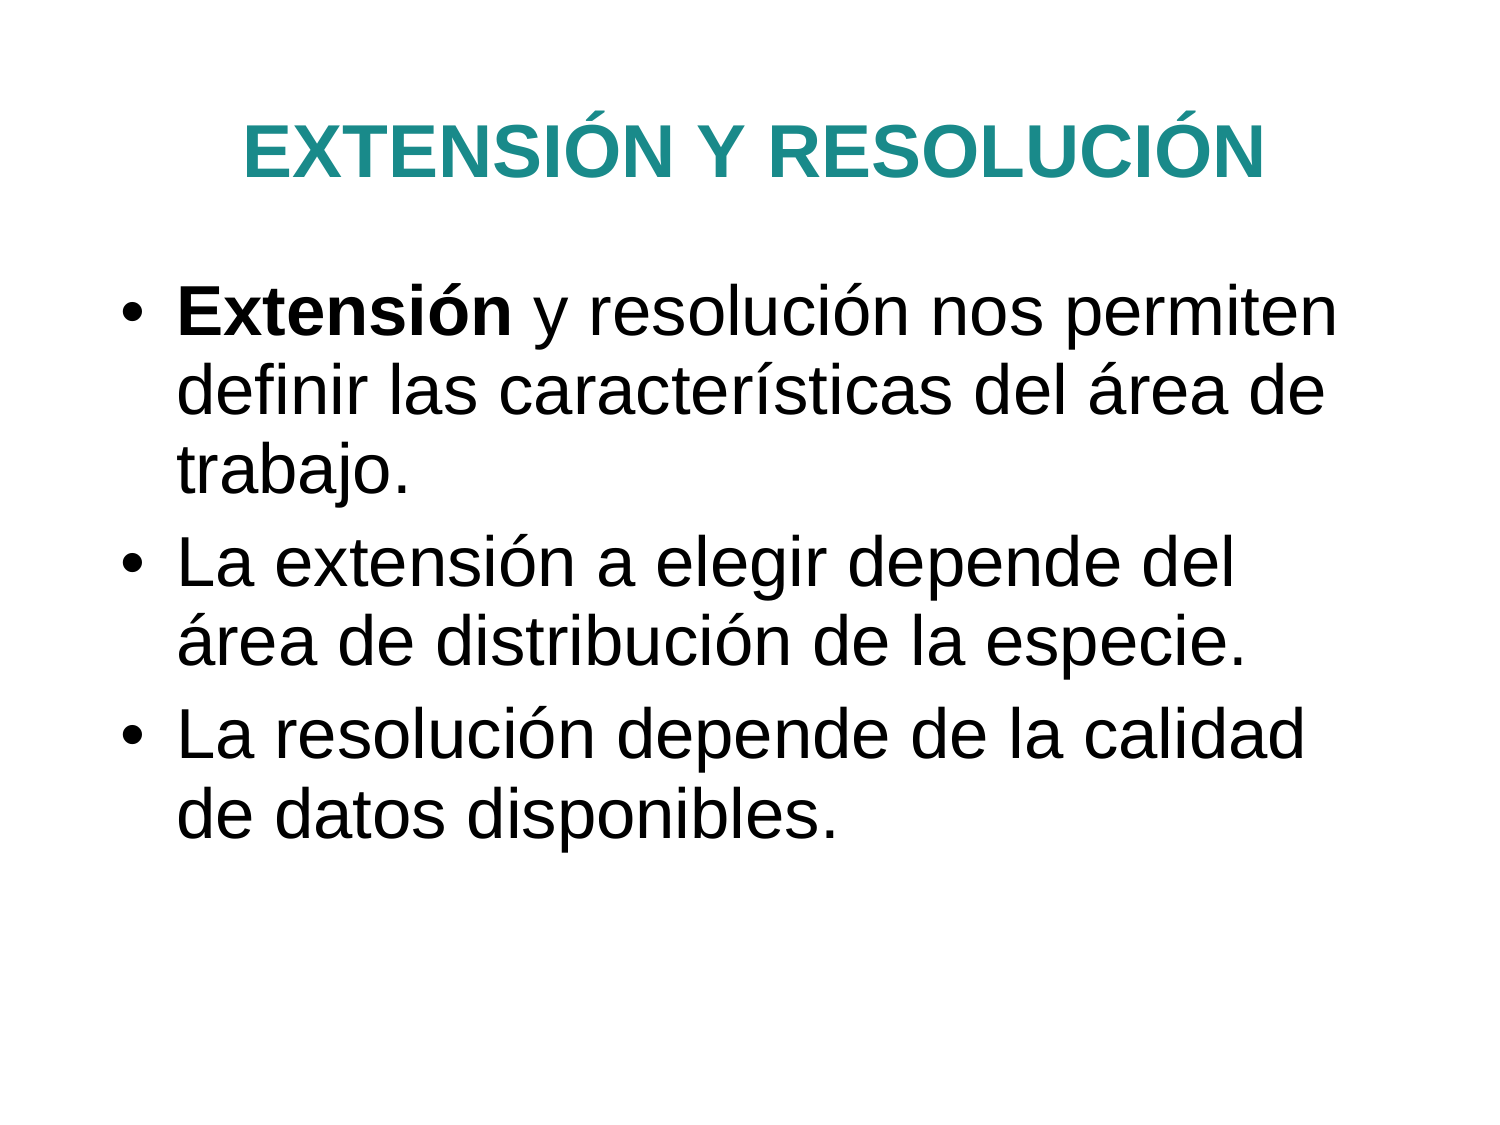

# EXTENSIÓN Y RESOLUCIÓN
Extensión y resolución nos permiten definir las características del área de trabajo.
La extensión a elegir depende del área de distribución de la especie.
La resolución depende de la calidad de datos disponibles.